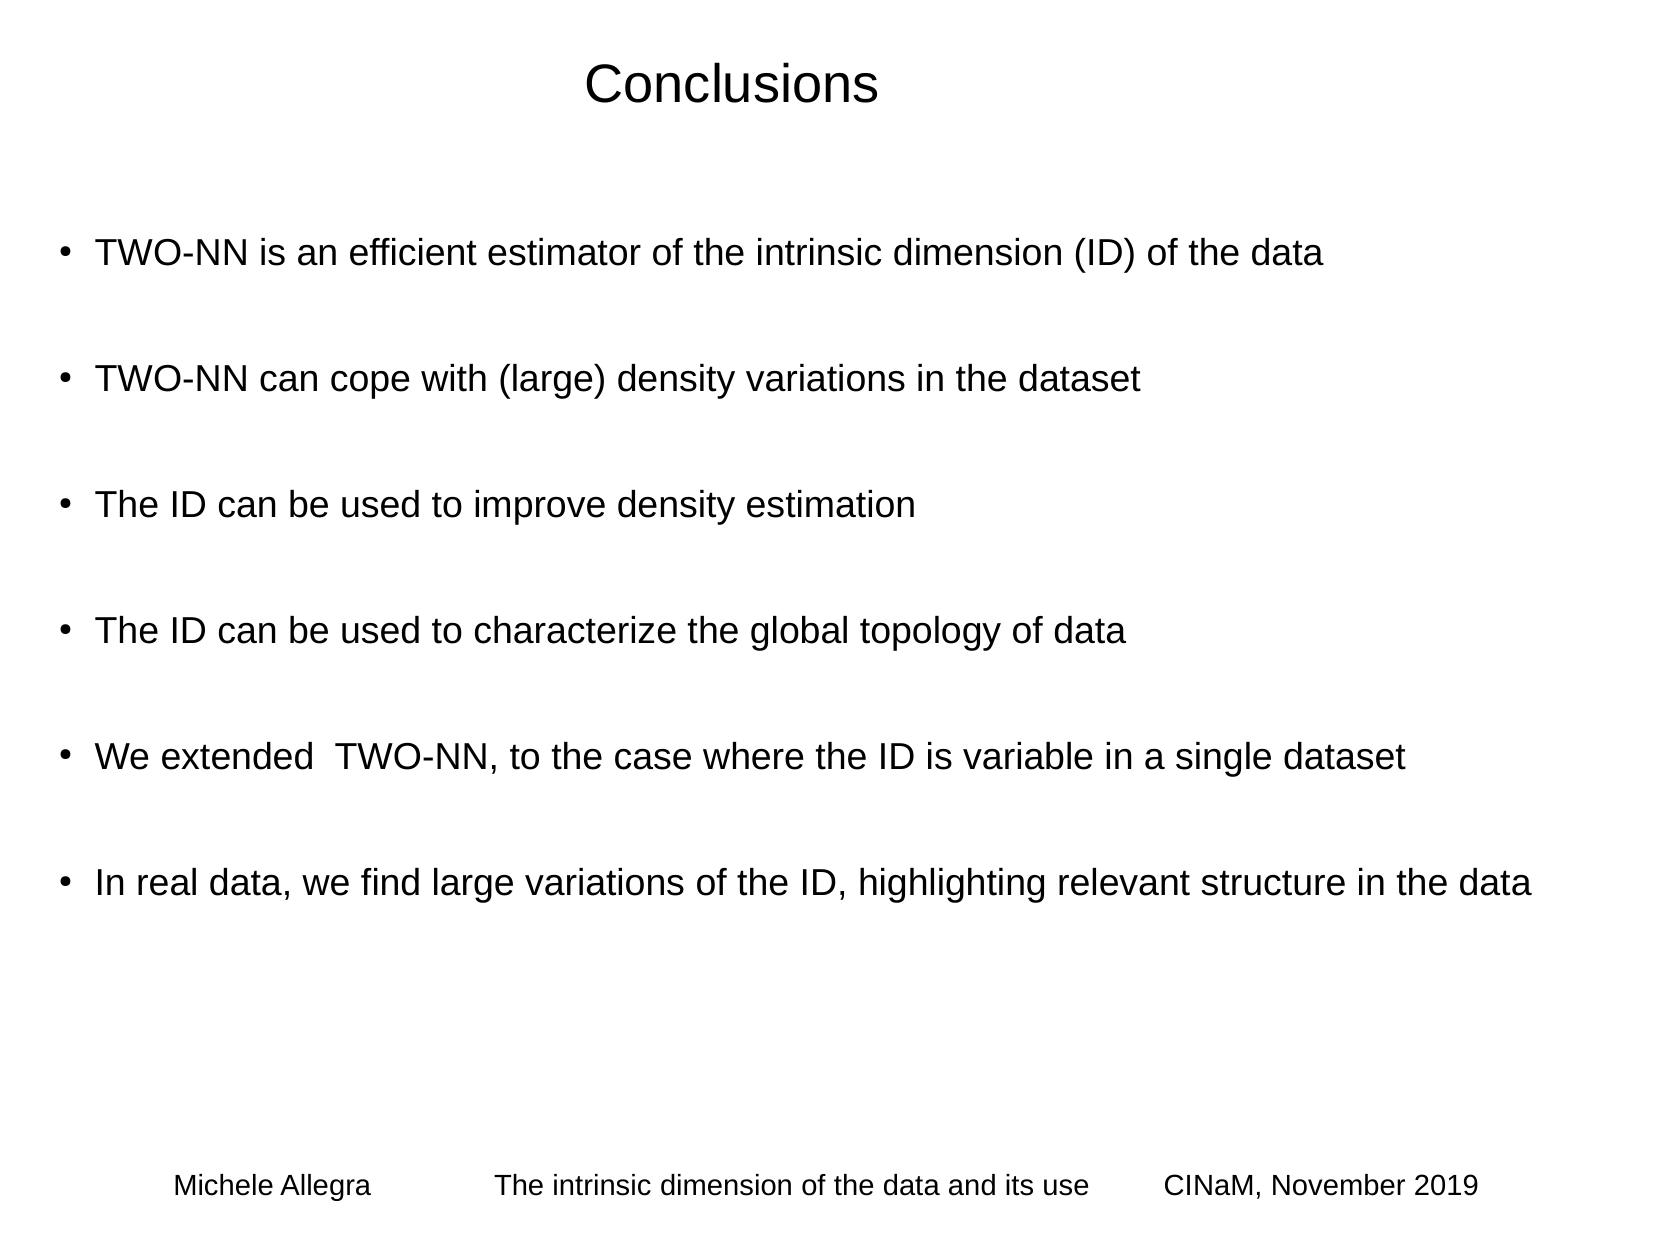

# Conclusions
TWO-NN is an efficient estimator of the intrinsic dimension (ID) of the data
TWO-NN can cope with (large) density variations in the dataset
The ID can be used to improve density estimation
The ID can be used to characterize the global topology of data
We extended TWO-NN, to the case where the ID is variable in a single dataset
In real data, we find large variations of the ID, highlighting relevant structure in the data
Michele Allegra The intrinsic dimension of the data and its use CINaM, November 2019